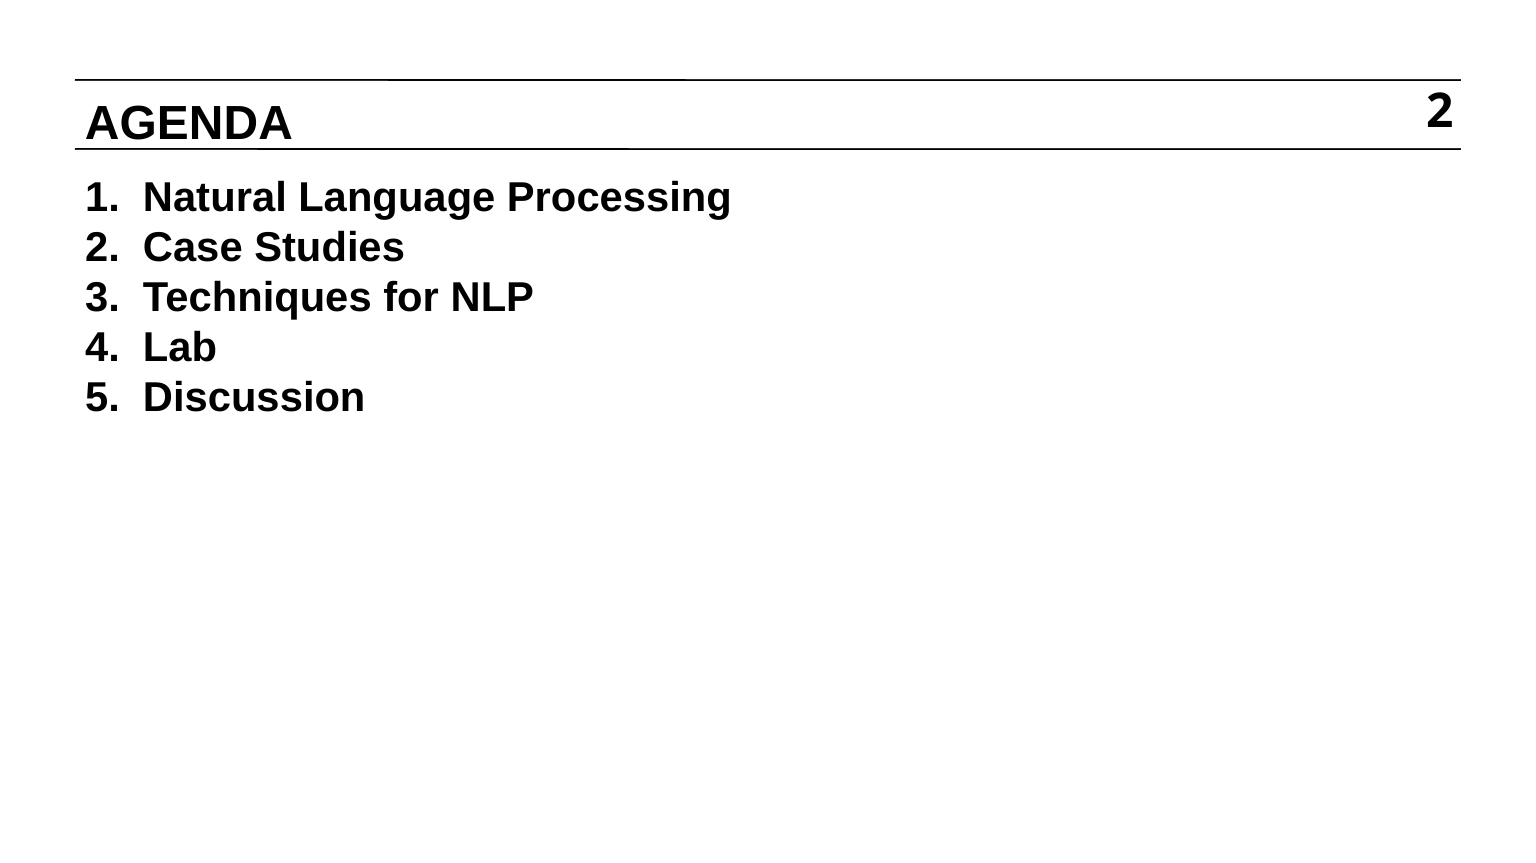

# AGENDA
Natural Language Processing
Case Studies
Techniques for NLP
Lab
Discussion